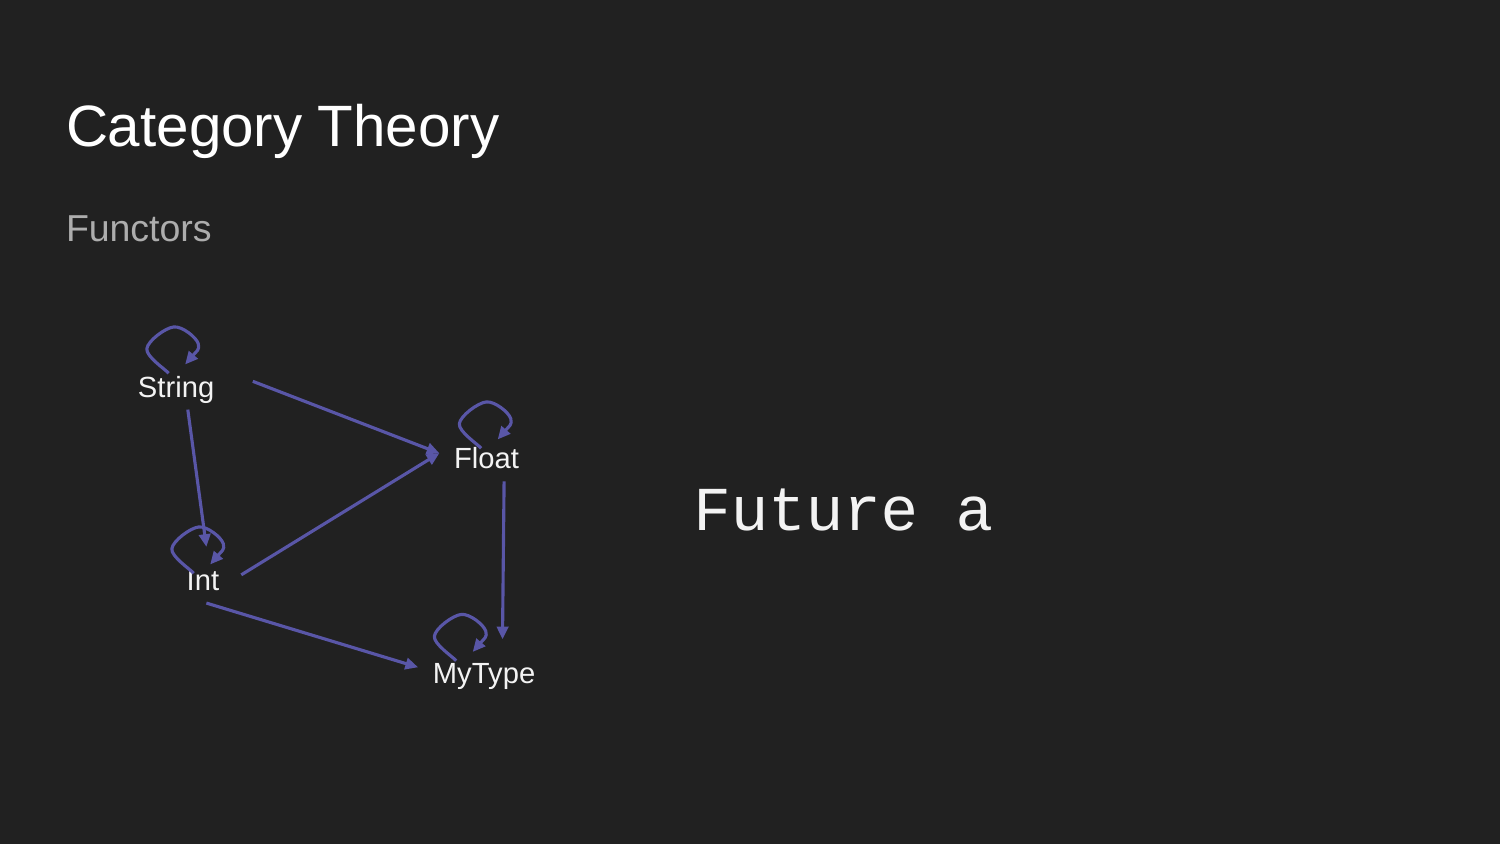

# Category Theory
Functors
String
Float
Future a
Int
MyType